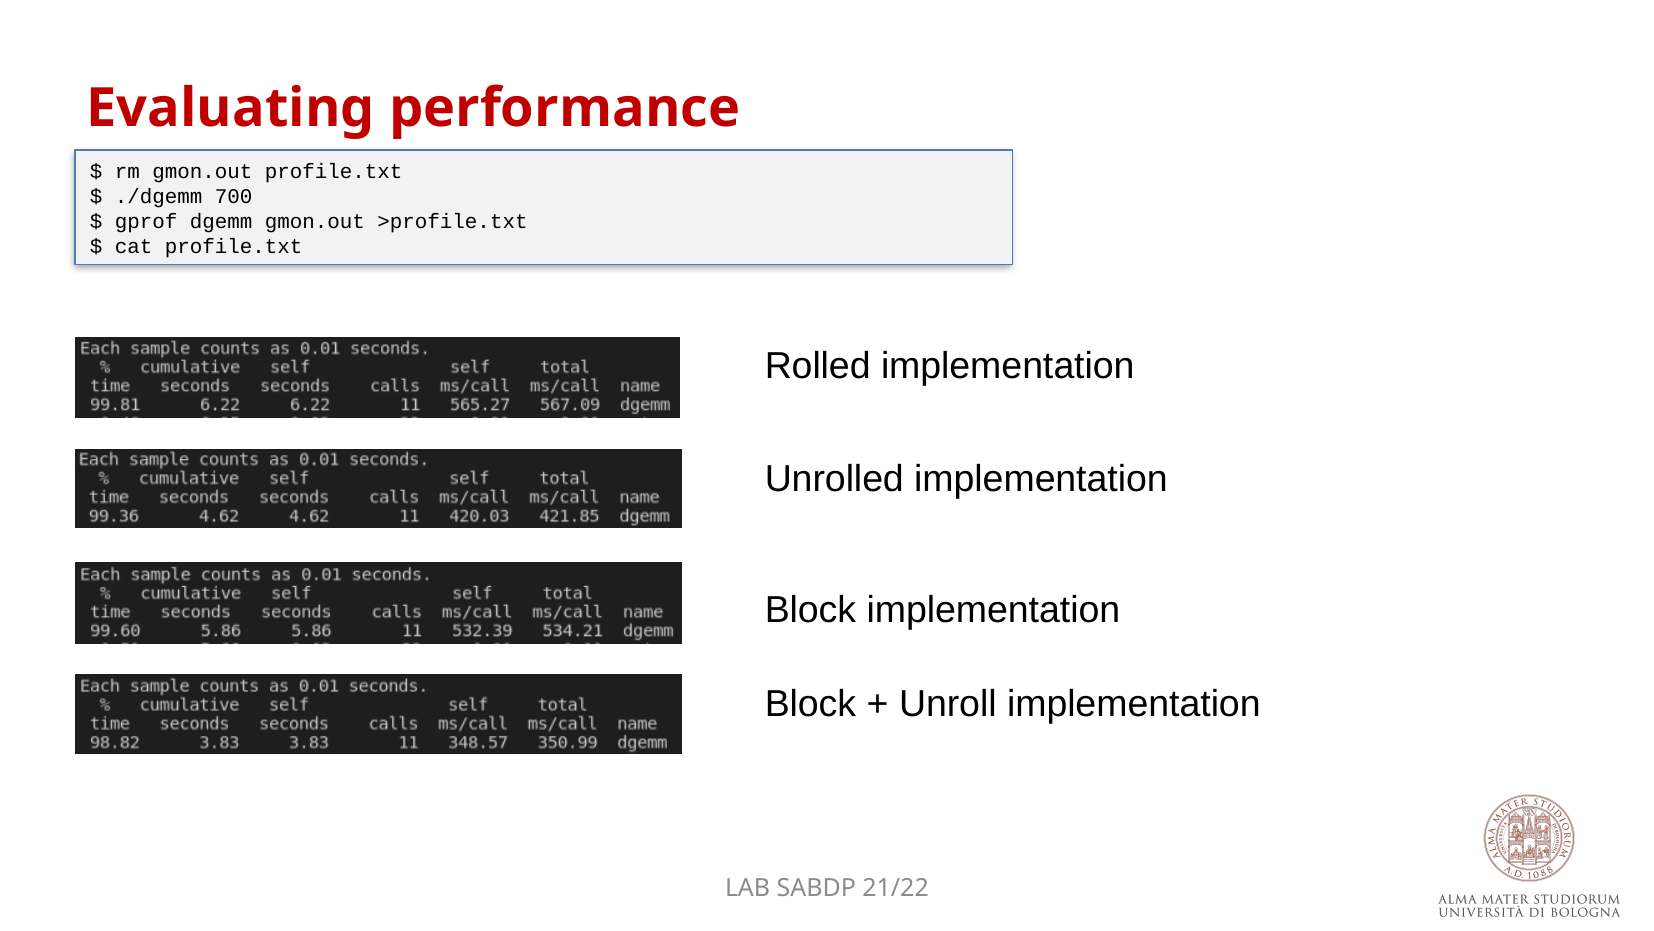

# Evaluating performance
$ rm gmon.out profile.txt
$ ./dgemm 700
$ gprof dgemm gmon.out >profile.txt
$ cat profile.txt
Rolled implementation
Unrolled implementation
Block implementation
Block + Unroll implementation
LAB SABDP 21/22